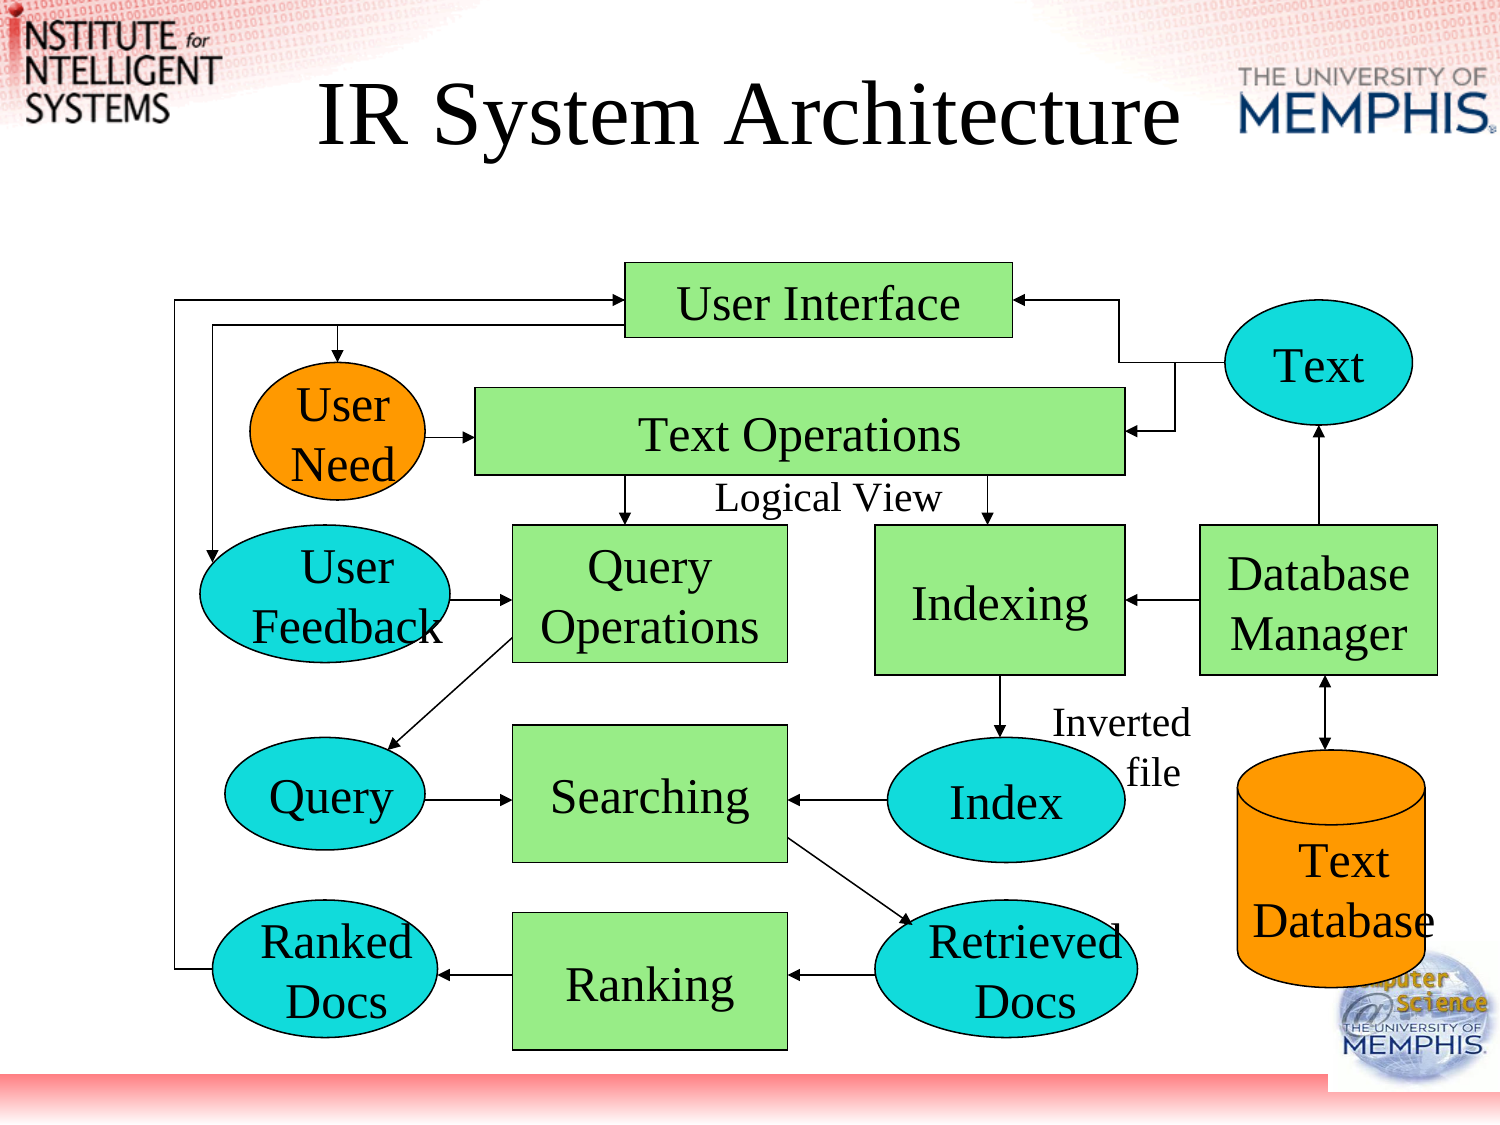

# IR System Architecture
User Interface
Text
User
Need
Text Operations
Logical View
User
Feedback
Query
Operations
Indexing
Database
Manager
Inverted
 file
Searching
Query
Index
Text
Database
Ranked
Docs
Retrieved
Docs
Ranking